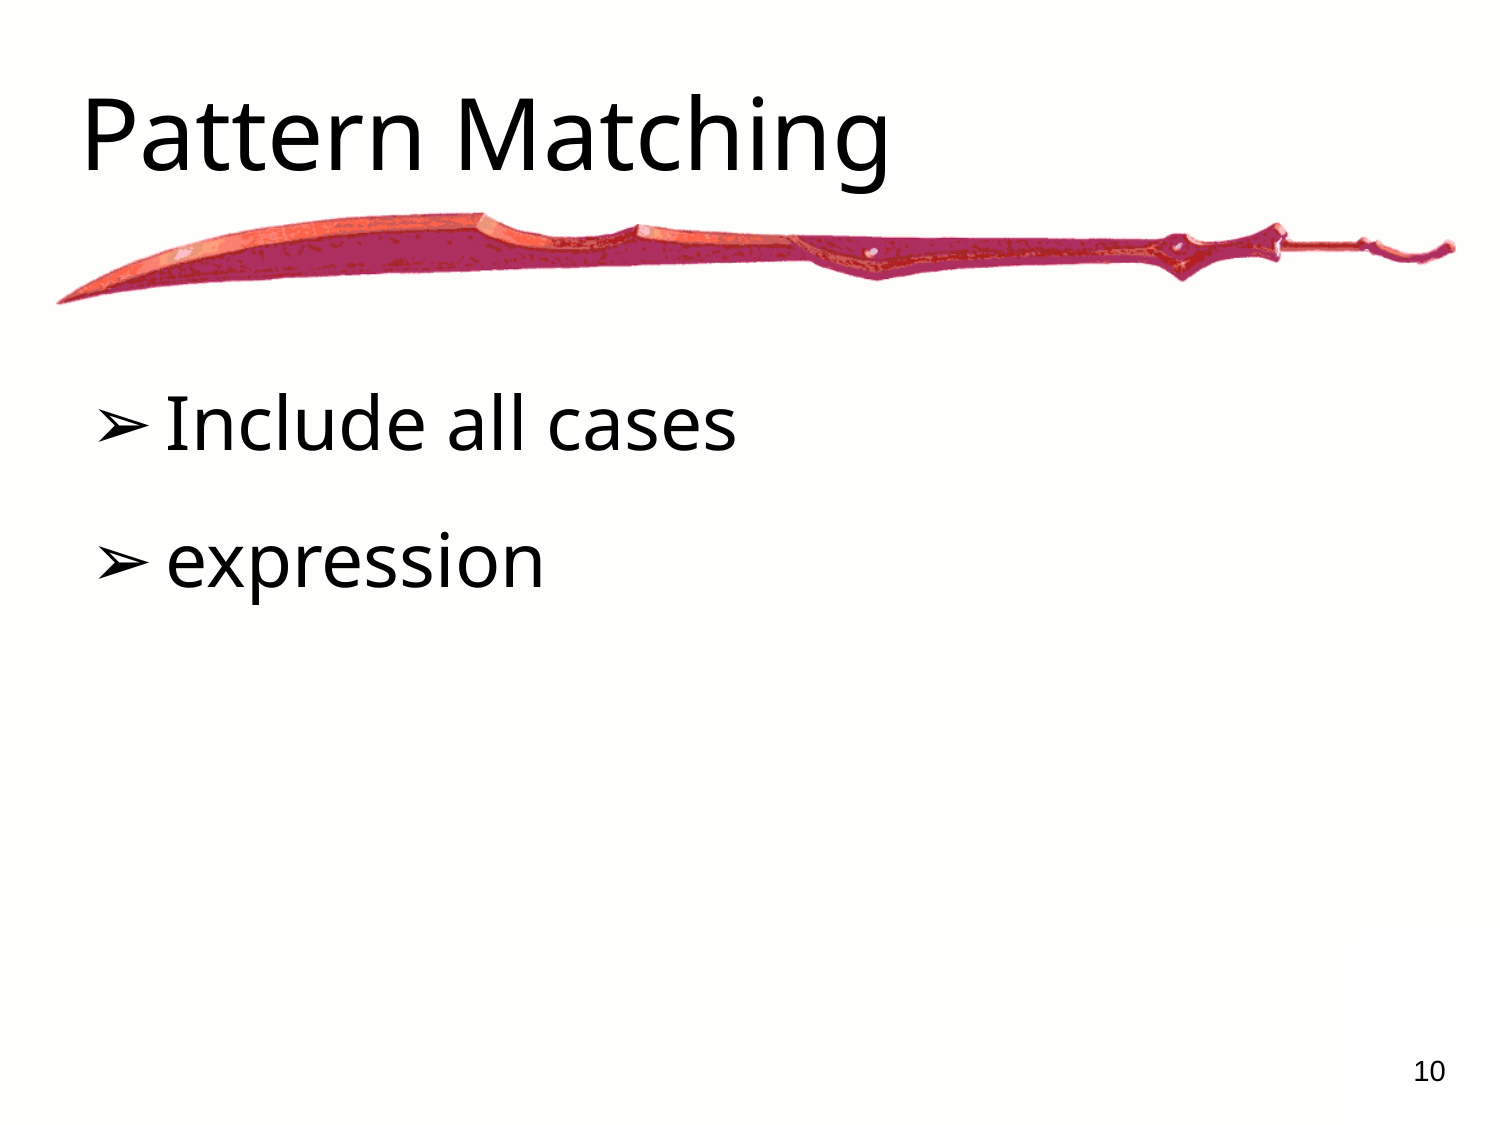

# Pattern Matching
Include all cases
expression